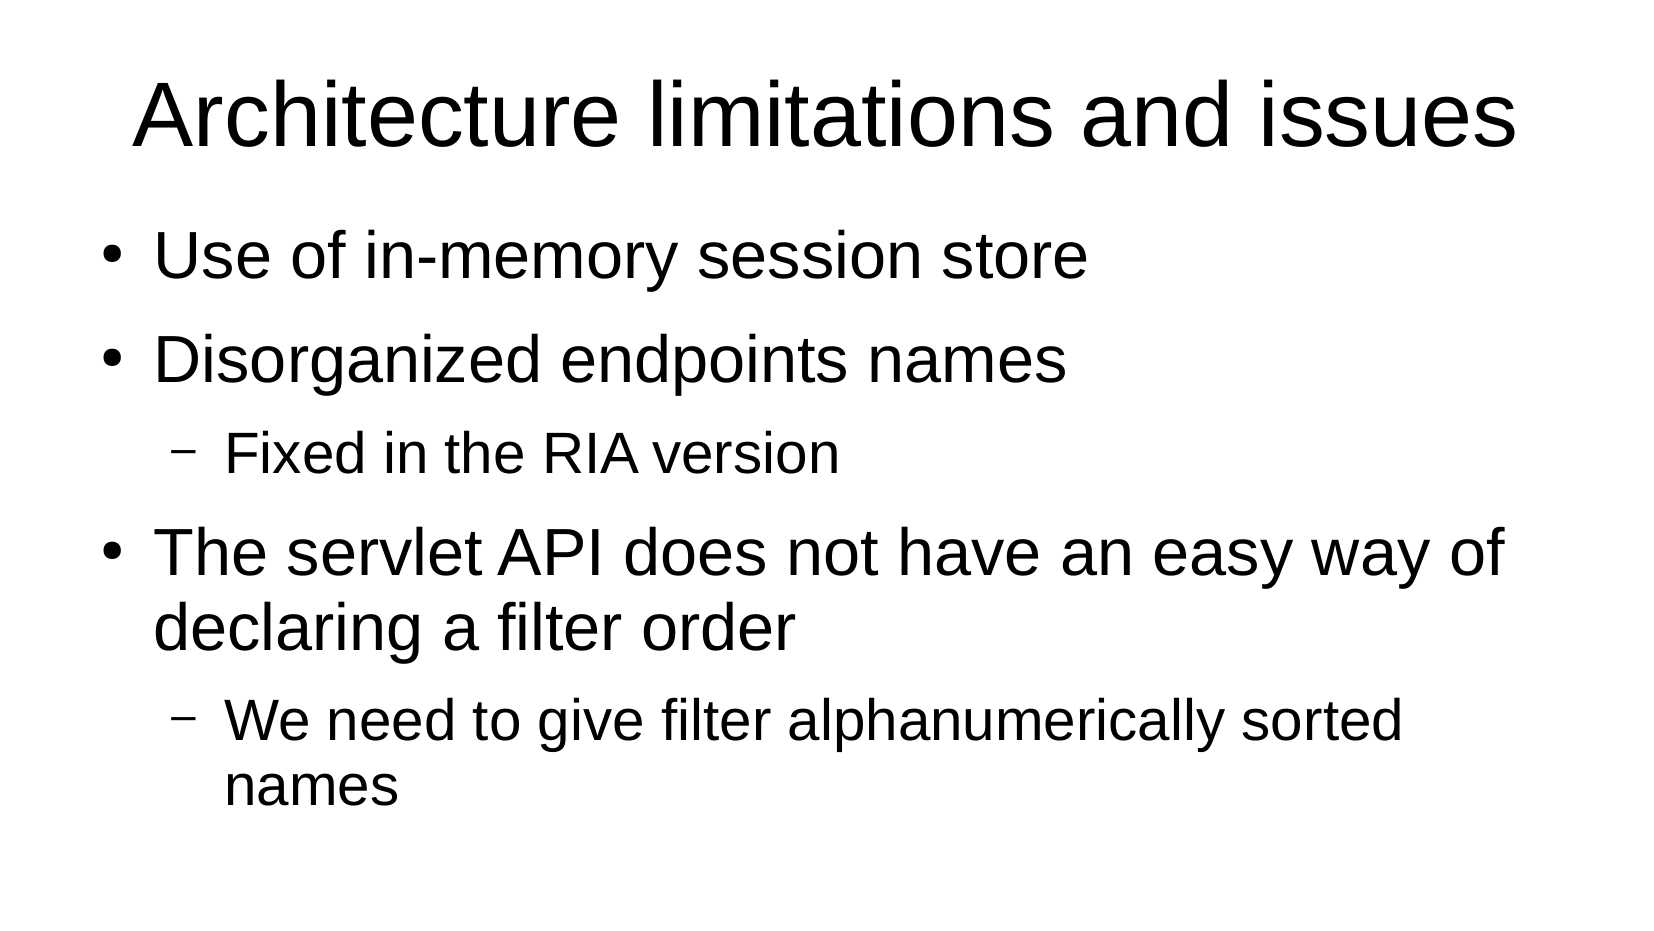

# Architecture limitations and issues
Use of in-memory session store
Disorganized endpoints names
Fixed in the RIA version
The servlet API does not have an easy way of declaring a filter order
We need to give filter alphanumerically sorted names